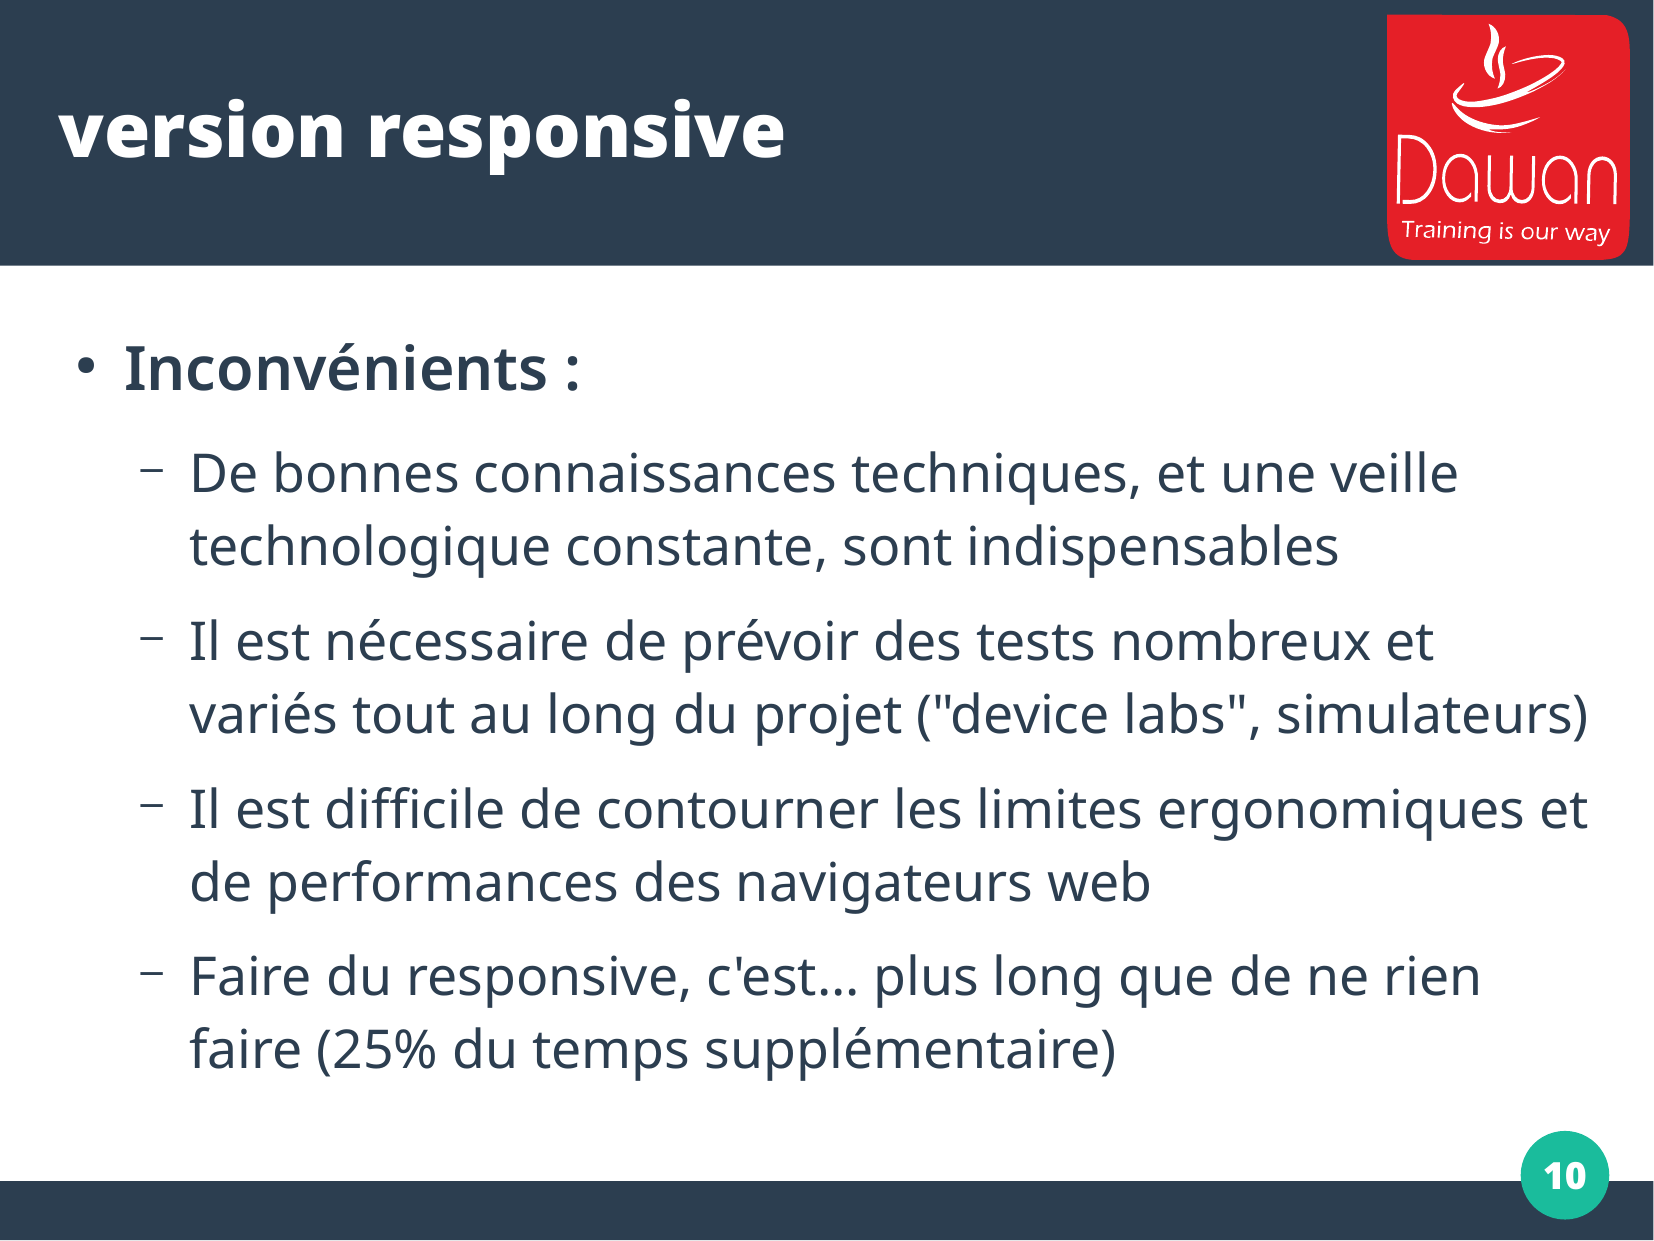

# version responsive
Inconvénients :
De bonnes connaissances techniques, et une veille technologique constante, sont indispensables
Il est nécessaire de prévoir des tests nombreux et variés tout au long du projet ("device labs", simulateurs)
Il est difficile de contourner les limites ergonomiques et de performances des navigateurs web
Faire du responsive, c'est… plus long que de ne rien faire (25% du temps supplémentaire)
10